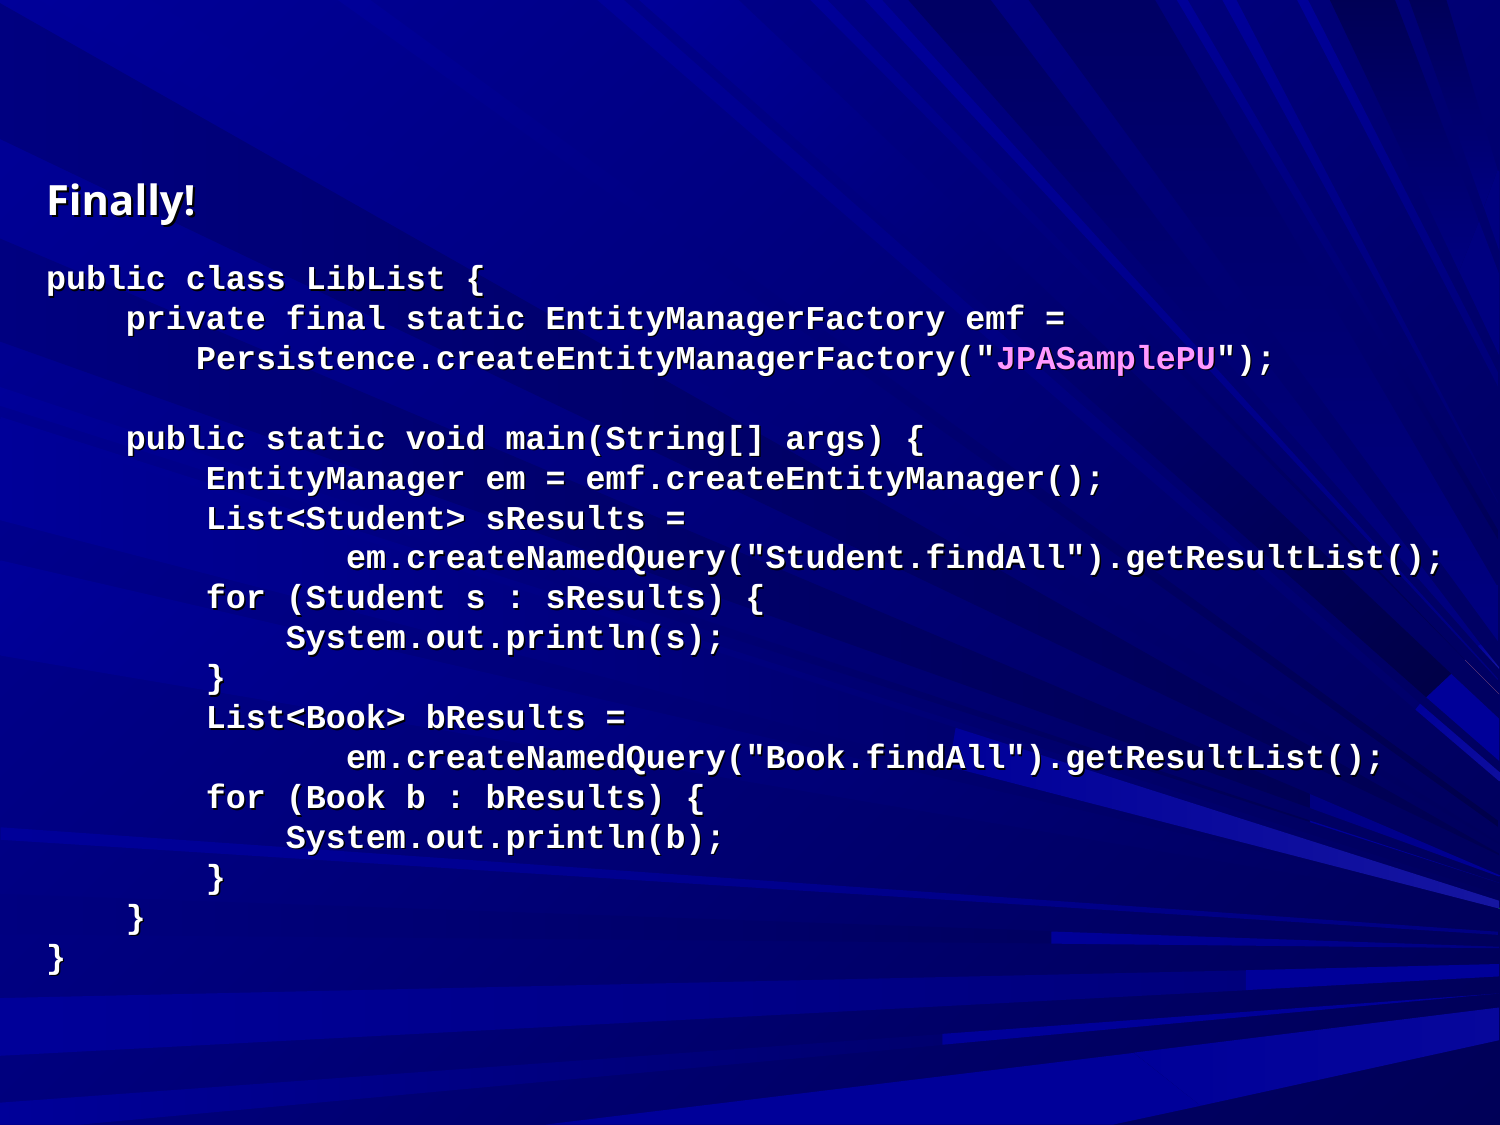

# Finally! public class LibList { private final static EntityManagerFactory emf = Persistence.createEntityManagerFactory("JPASamplePU"); public static void main(String[] args) { EntityManager em = emf.createEntityManager(); List<Student> sResults = em.createNamedQuery("Student.findAll").getResultList(); for (Student s : sResults) { System.out.println(s); } List<Book> bResults = em.createNamedQuery("Book.findAll").getResultList(); for (Book b : bResults) { System.out.println(b); } } }